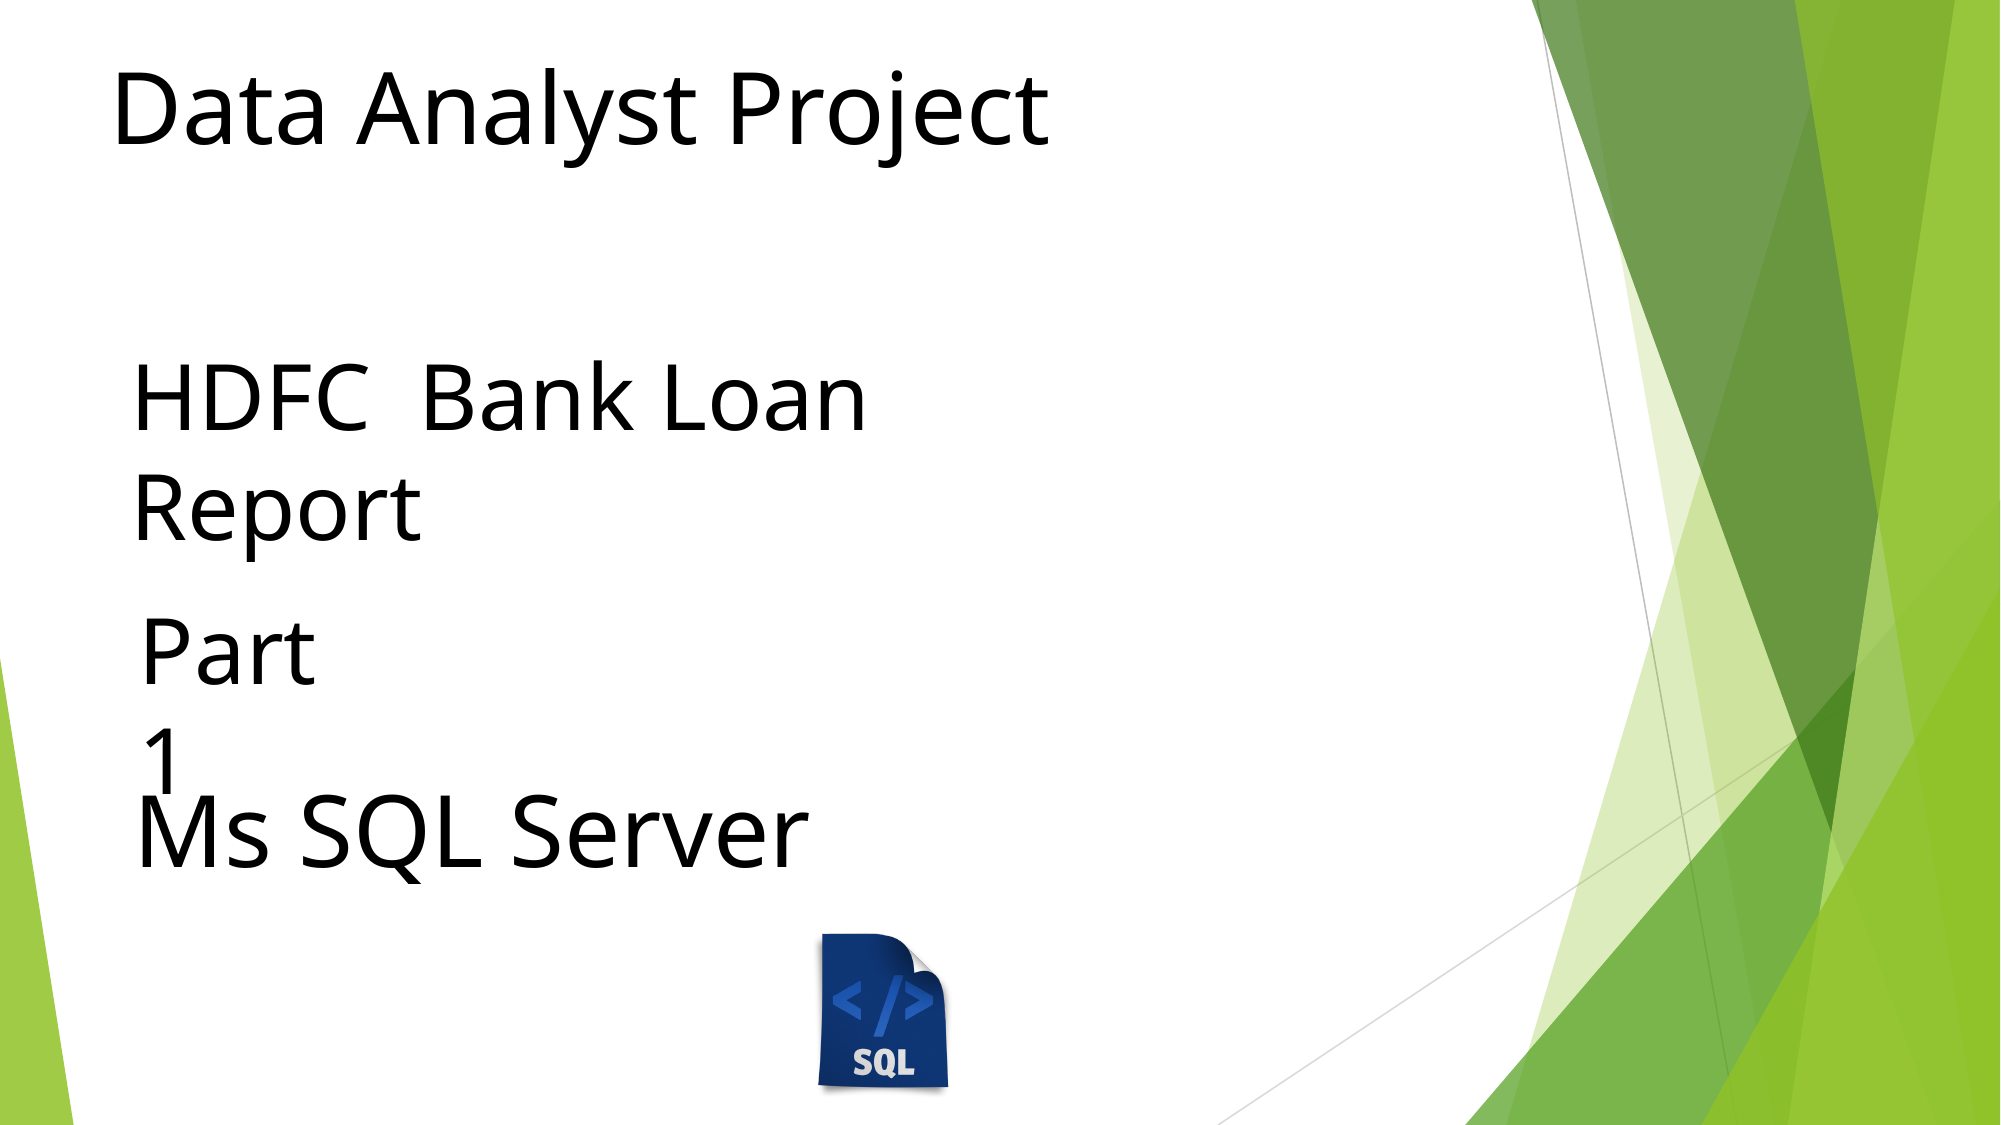

Data Analyst Project
HDFC Bank Loan Report
Part 1
Ms SQL Server